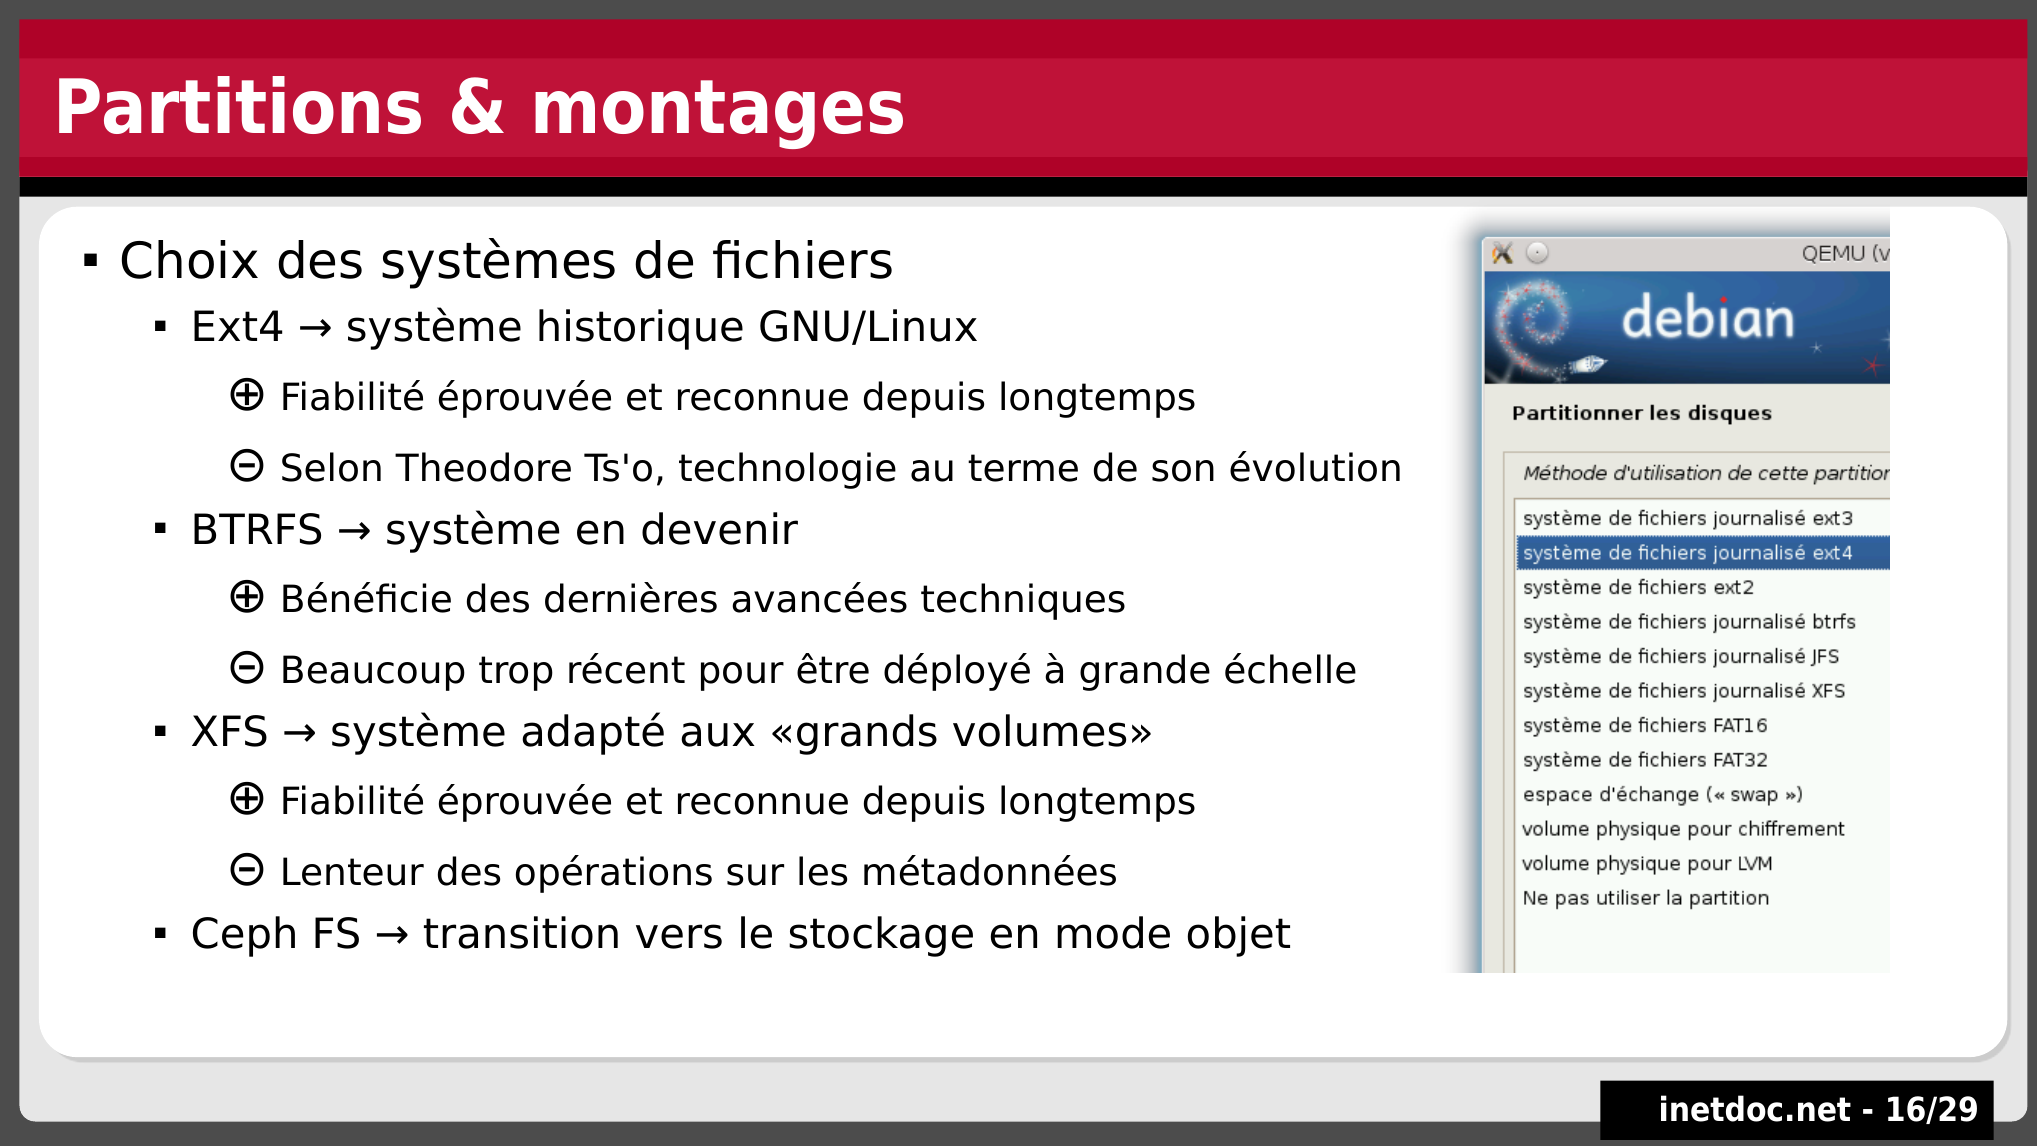

Partitions & montages
Choix des systèmes de fichiers
Ext4 → système historique GNU/Linux
⊕ Fiabilité éprouvée et reconnue depuis longtemps
⊝ Selon Theodore Ts'o, technologie au terme de son évolution
BTRFS → système en devenir
⊕ Bénéficie des dernières avancées techniques
⊝ Beaucoup trop récent pour être déployé à grande échelle
XFS → système adapté aux «grands volumes»
⊕ Fiabilité éprouvée et reconnue depuis longtemps
⊝ Lenteur des opérations sur les métadonnées
Ceph FS → transition vers le stockage en mode objet
inetdoc.net - /29